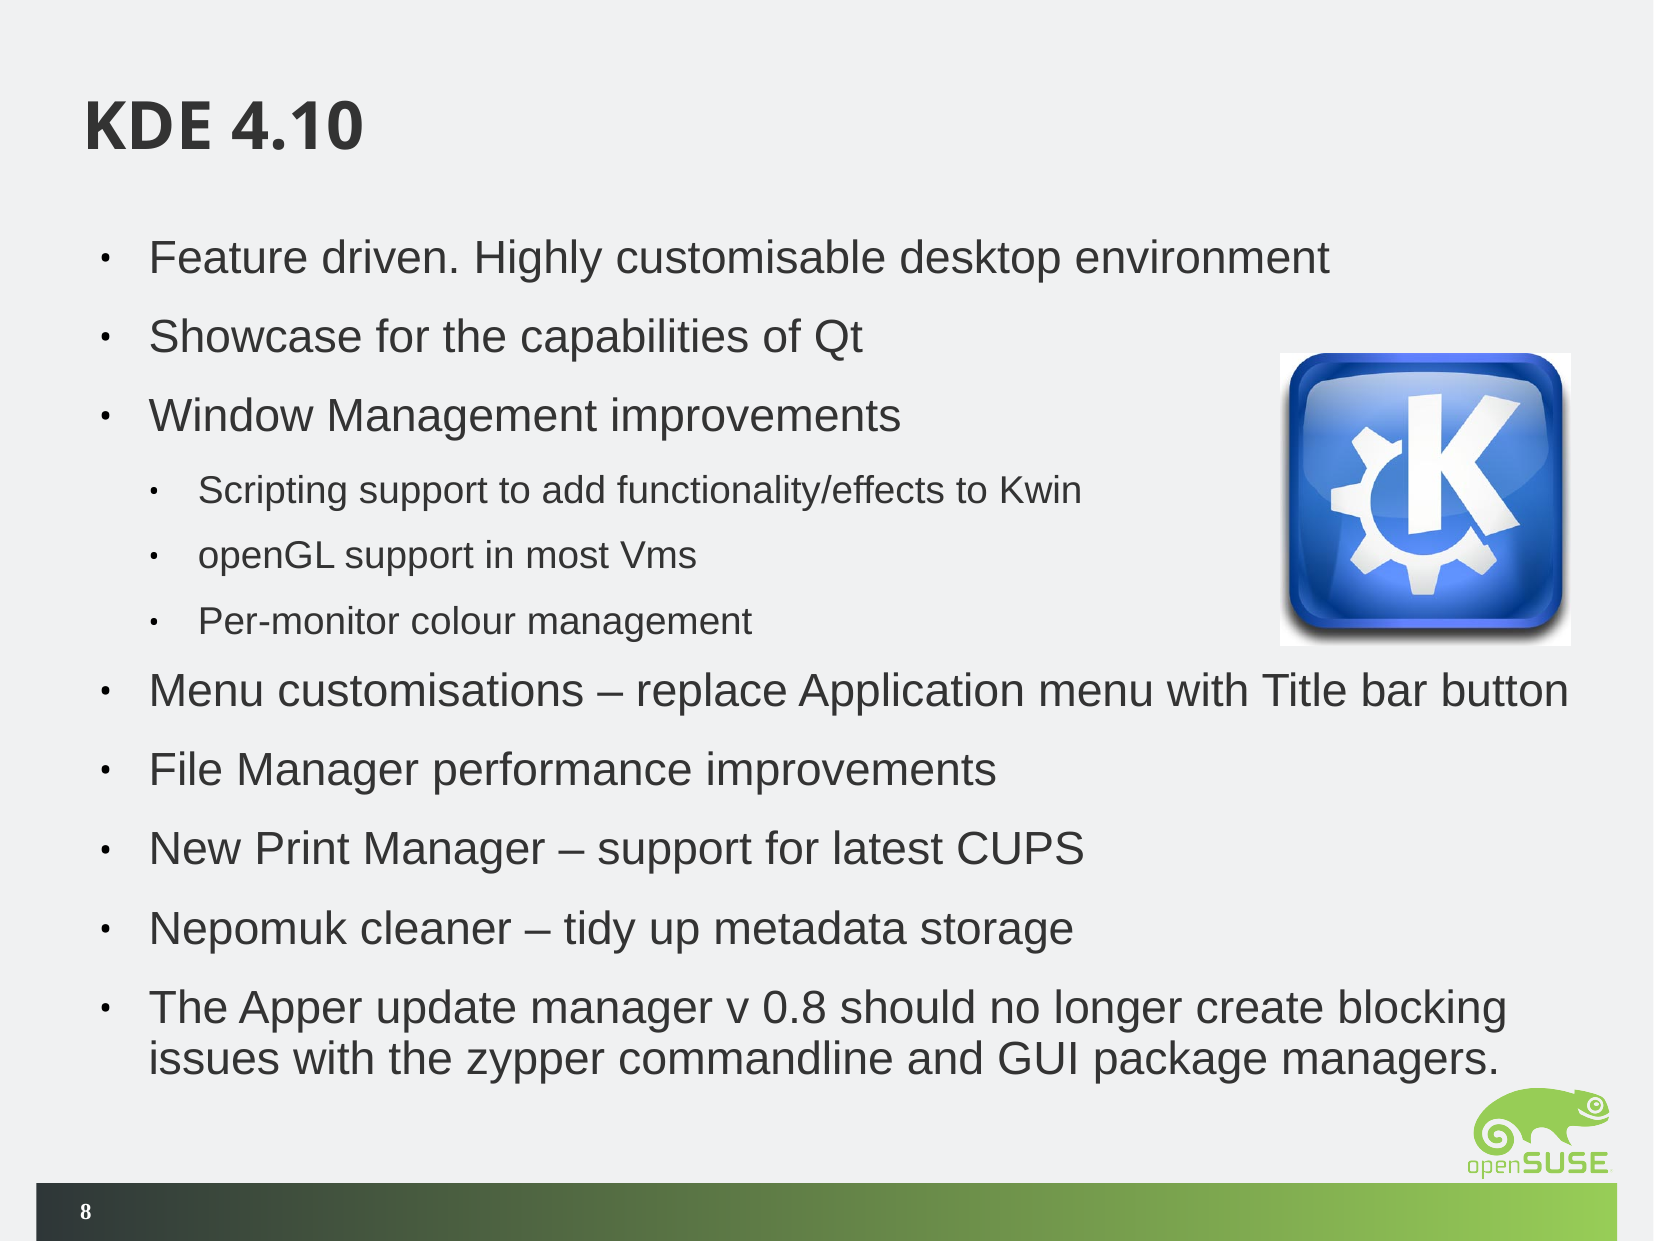

# KDE 4.10
Feature driven. Highly customisable desktop environment
Showcase for the capabilities of Qt
Window Management improvements
Scripting support to add functionality/effects to Kwin
openGL support in most Vms
Per-monitor colour management
Menu customisations – replace Application menu with Title bar button
File Manager performance improvements
New Print Manager – support for latest CUPS
Nepomuk cleaner – tidy up metadata storage
The Apper update manager v 0.8 should no longer create blocking issues with the zypper commandline and GUI package managers.
8